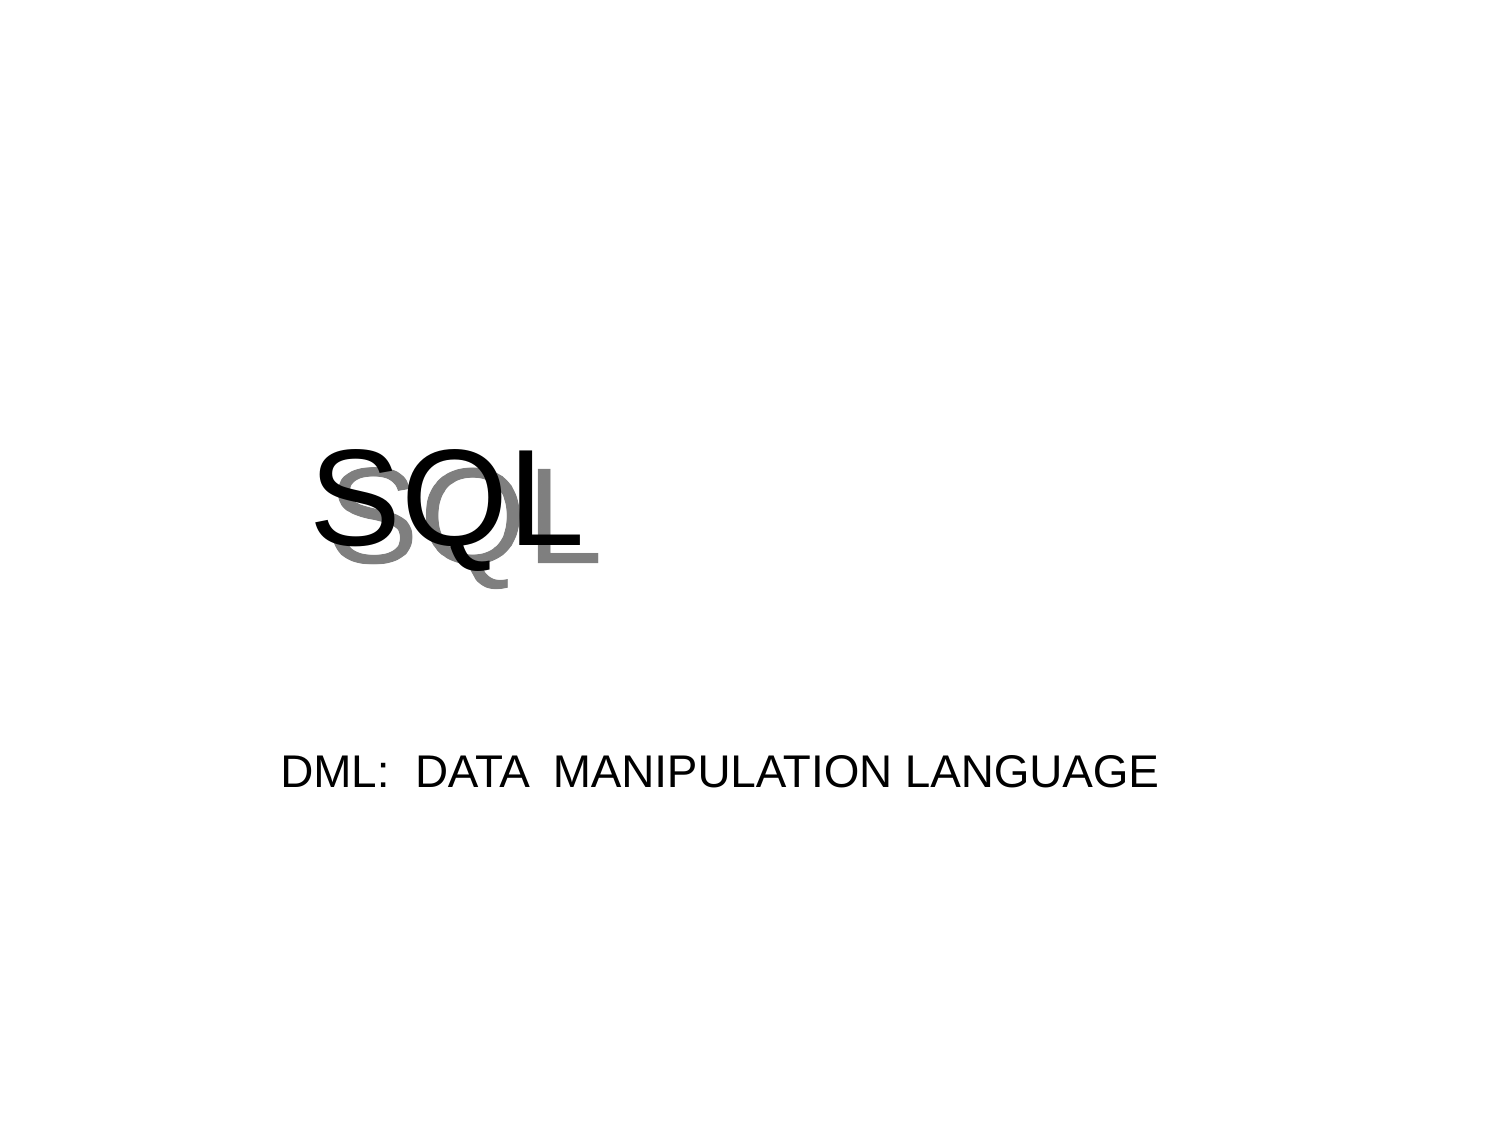

# Lenguaje SQL
SQL
DML: DATA MANIPULATION LANGUAGE